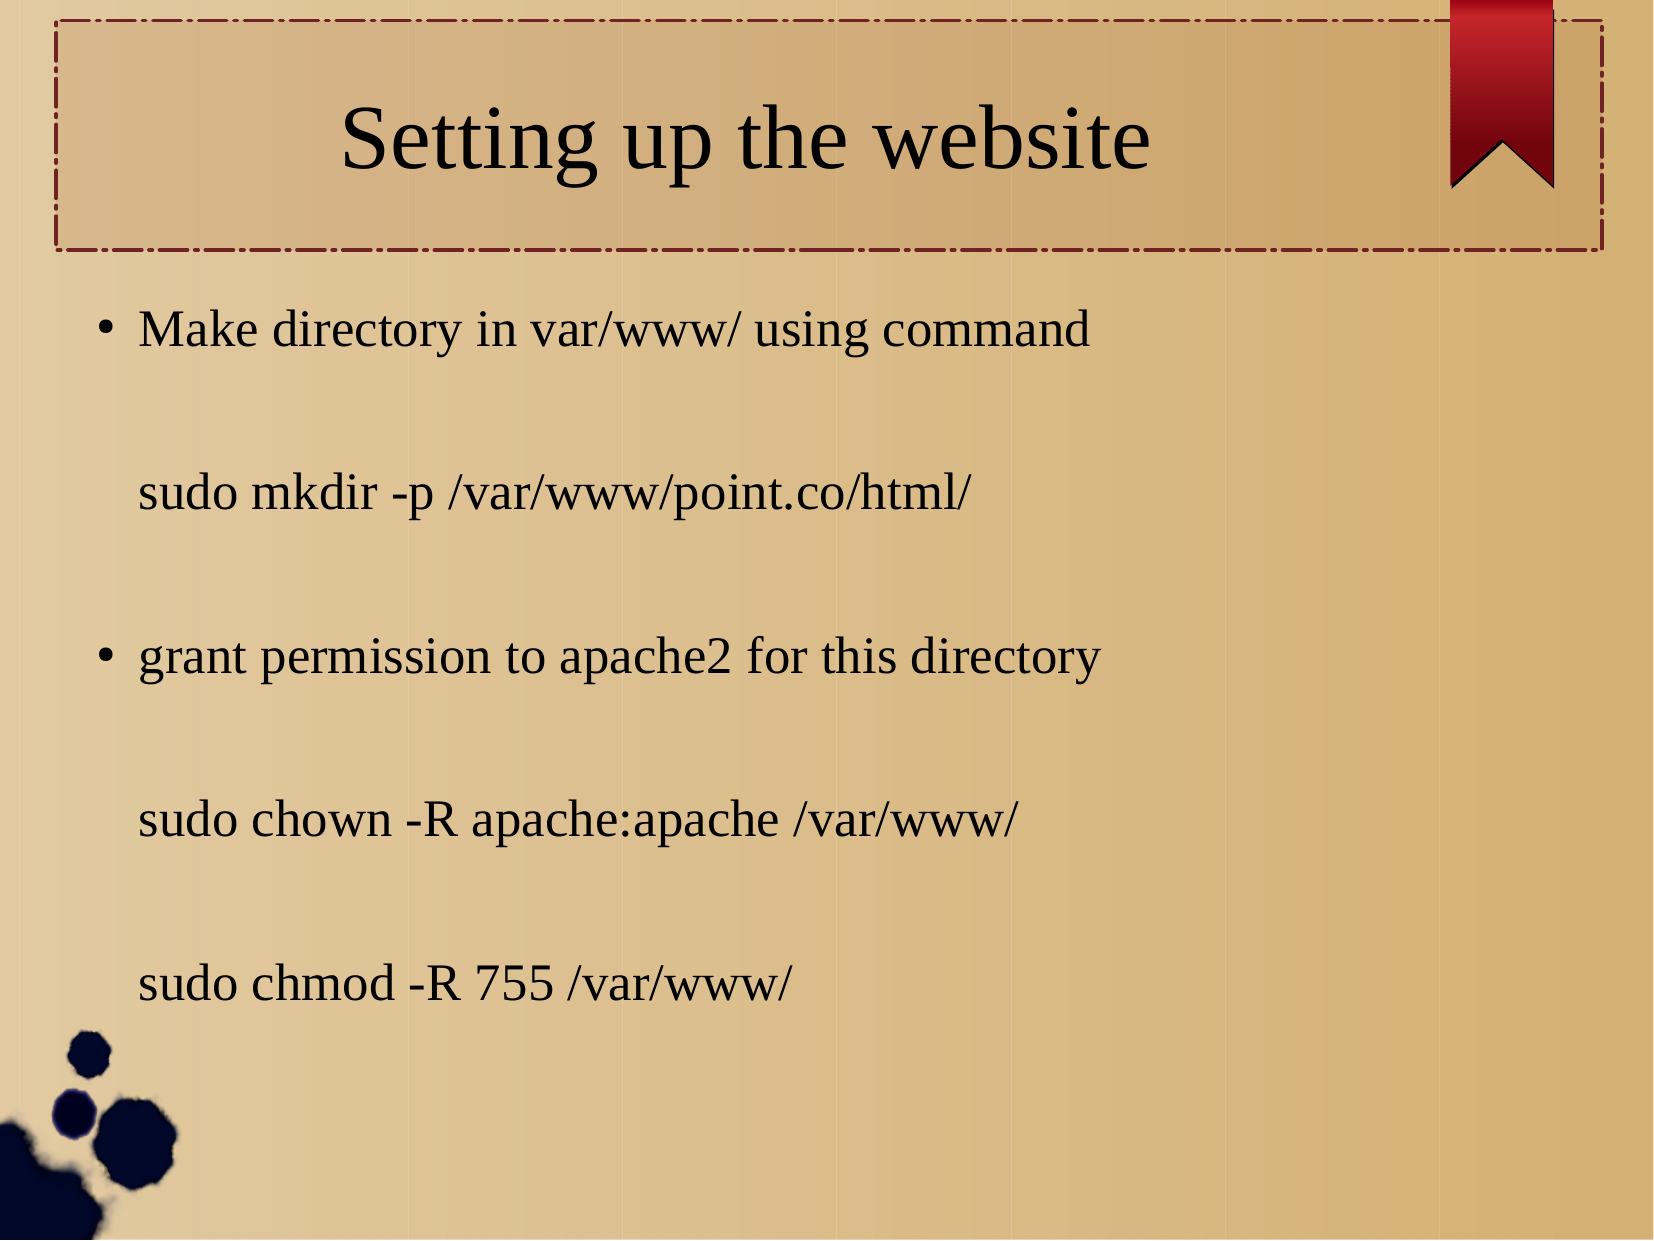

# Setting up the website
Make directory in var/www/ using command
sudo mkdir -p /var/www/point.co/html/
grant permission to apache2 for this directory
sudo chown -R apache:apache /var/www/
sudo chmod -R 755 /var/www/